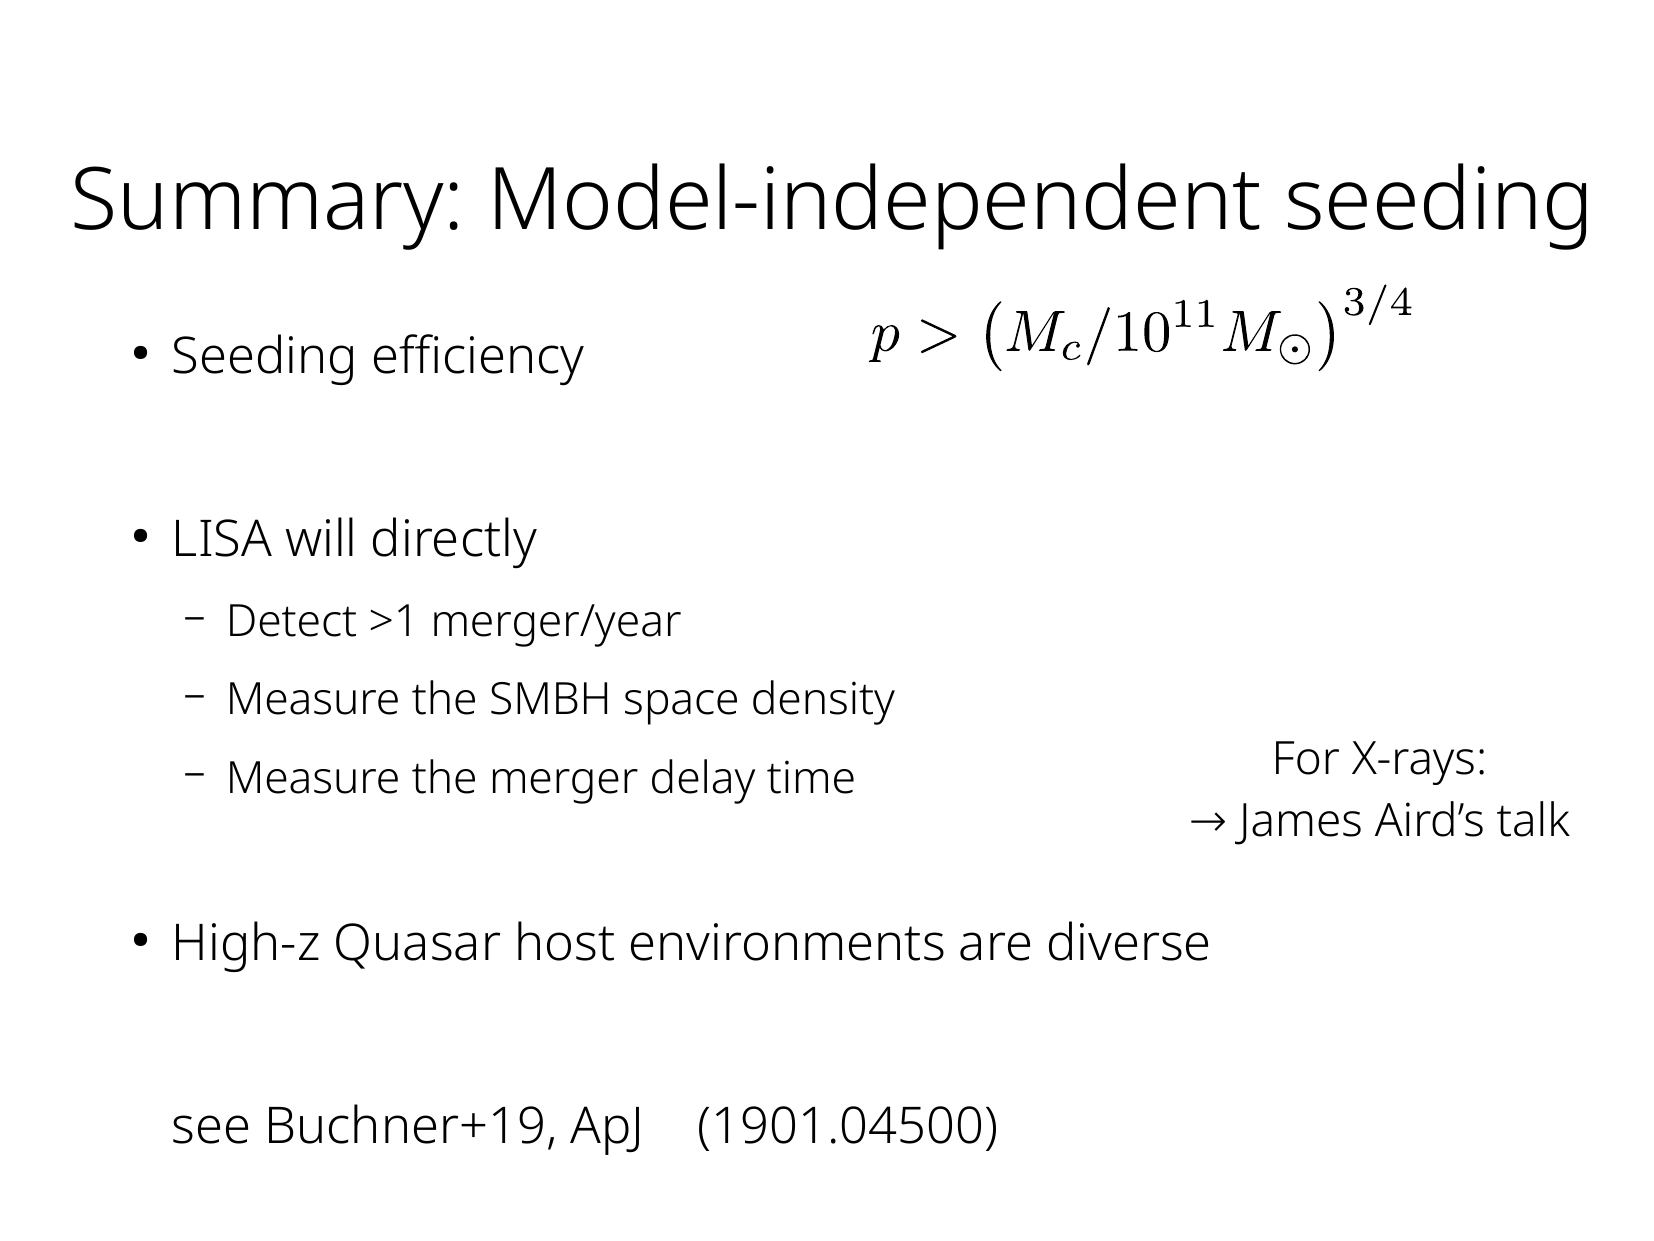

# Summary: Model-independent seeding
Seeding efficiency
LISA will directly
Detect >1 merger/year
Measure the SMBH space density
Measure the merger delay time
High-z Quasar host environments are diverse
see Buchner+19, ApJ (1901.04500)
For X-rays:
→ James Aird’s talk